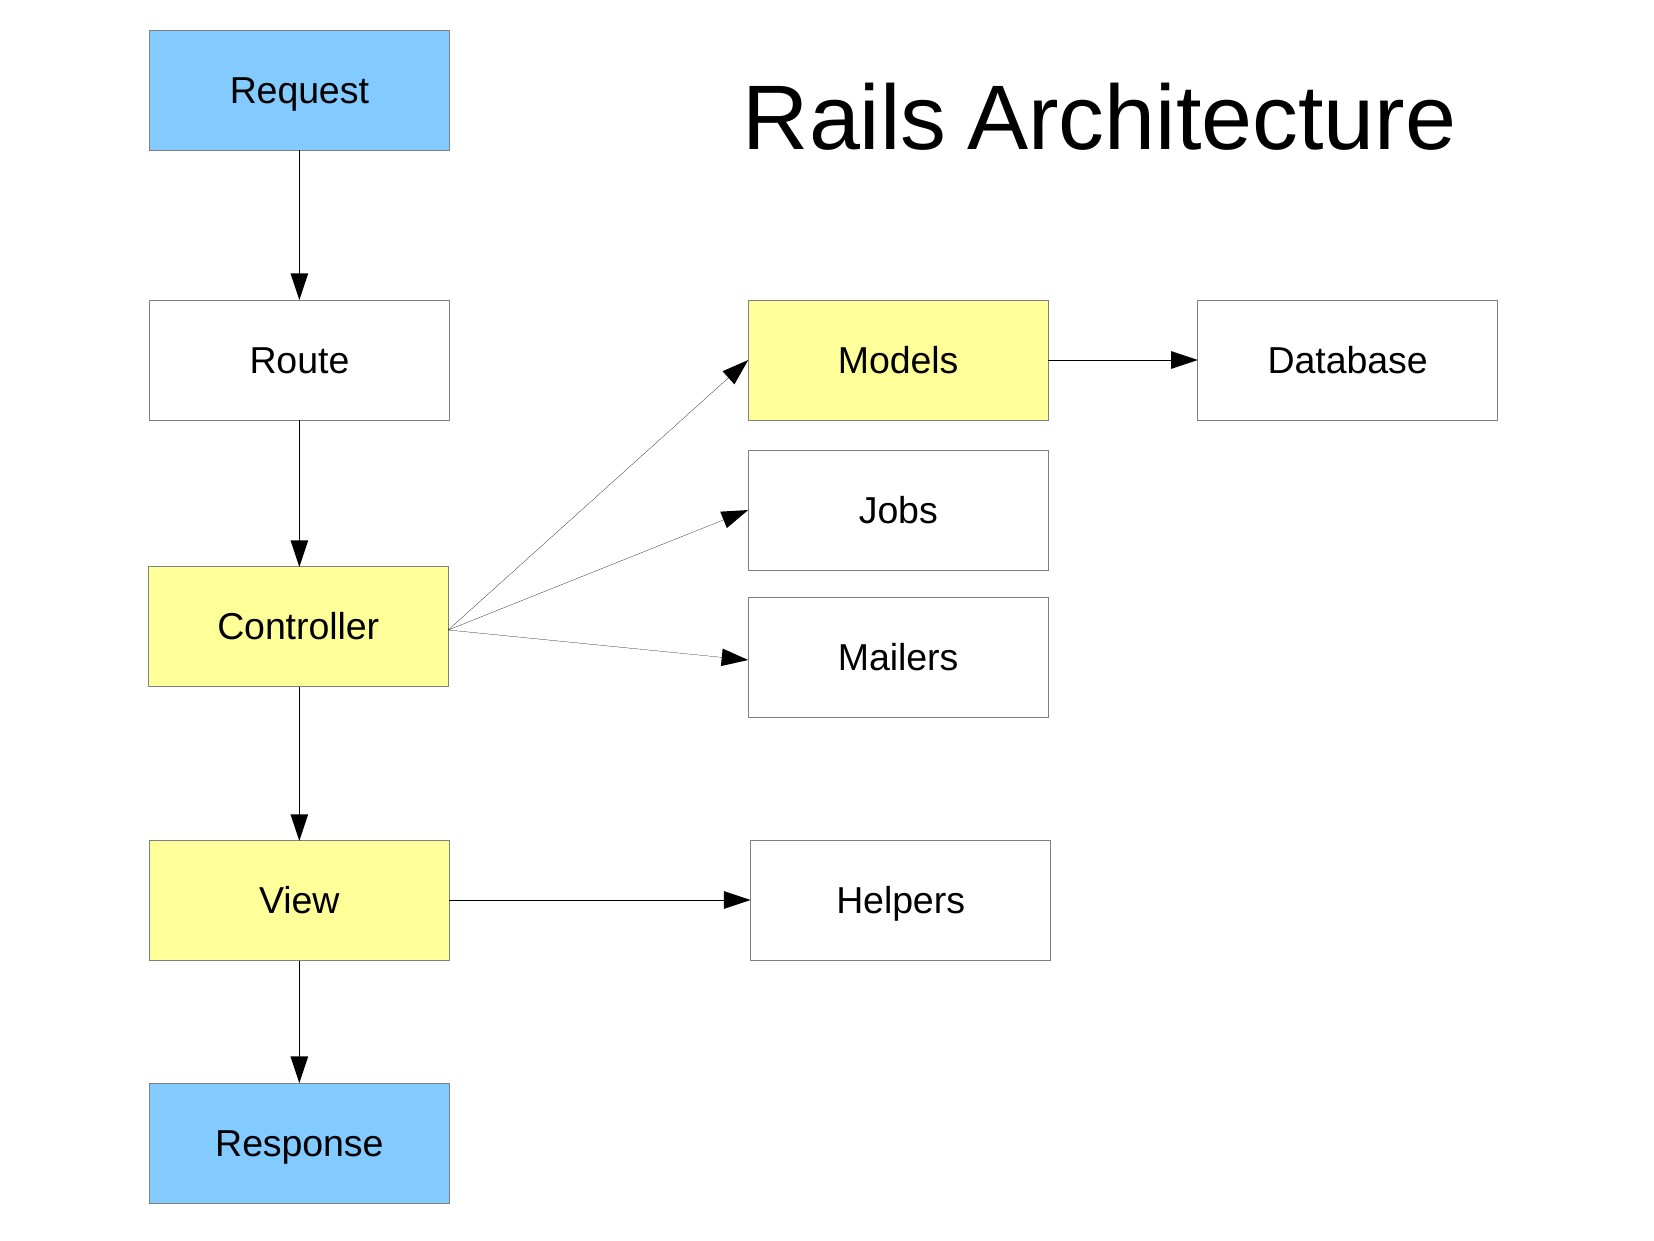

# Rails Architecture
Request
Route
Models
Database
Jobs
Controller
Mailers
Helpers
View
Response